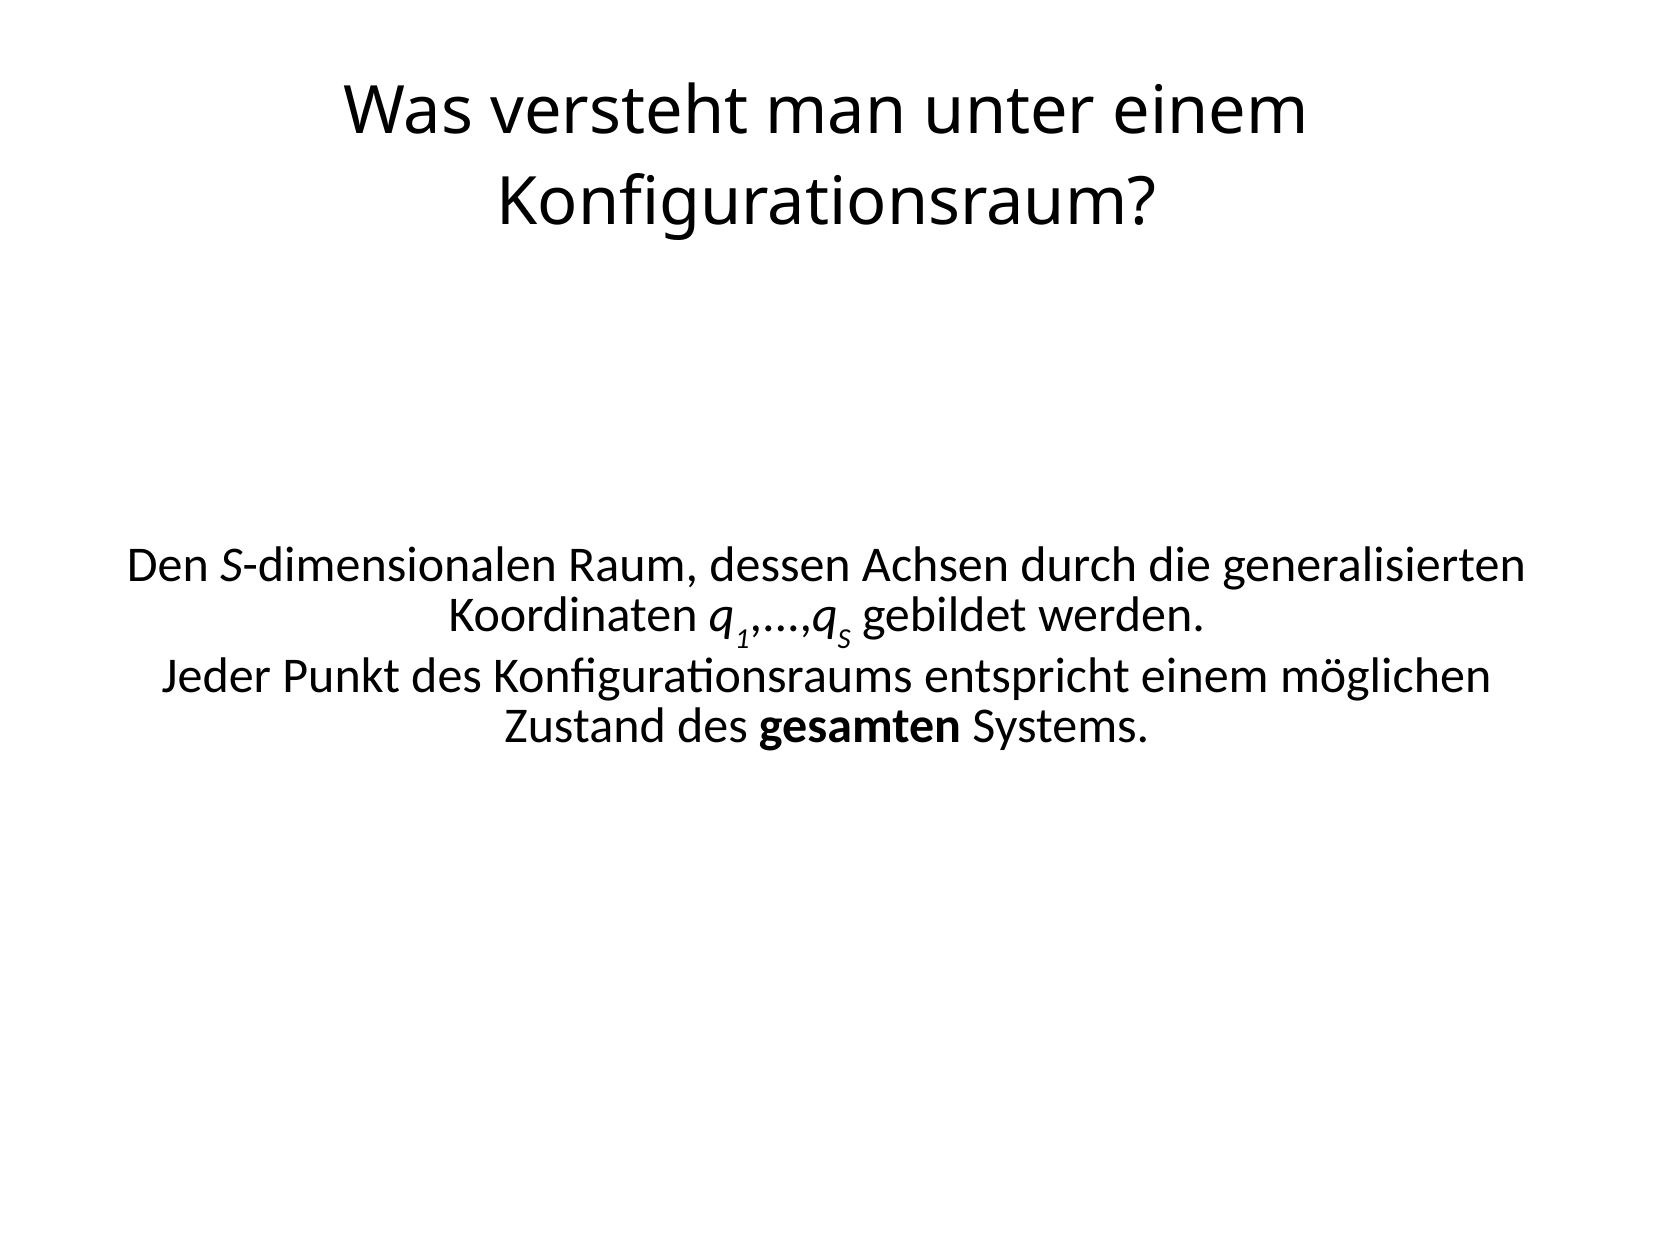

# Was versteht man unter einem Konfigurationsraum?
Den S-dimensionalen Raum, dessen Achsen durch die generalisierten Koordinaten q1,...,qS gebildet werden.
Jeder Punkt des Konfigurationsraums entspricht einem möglichen Zustand des gesamten Systems.